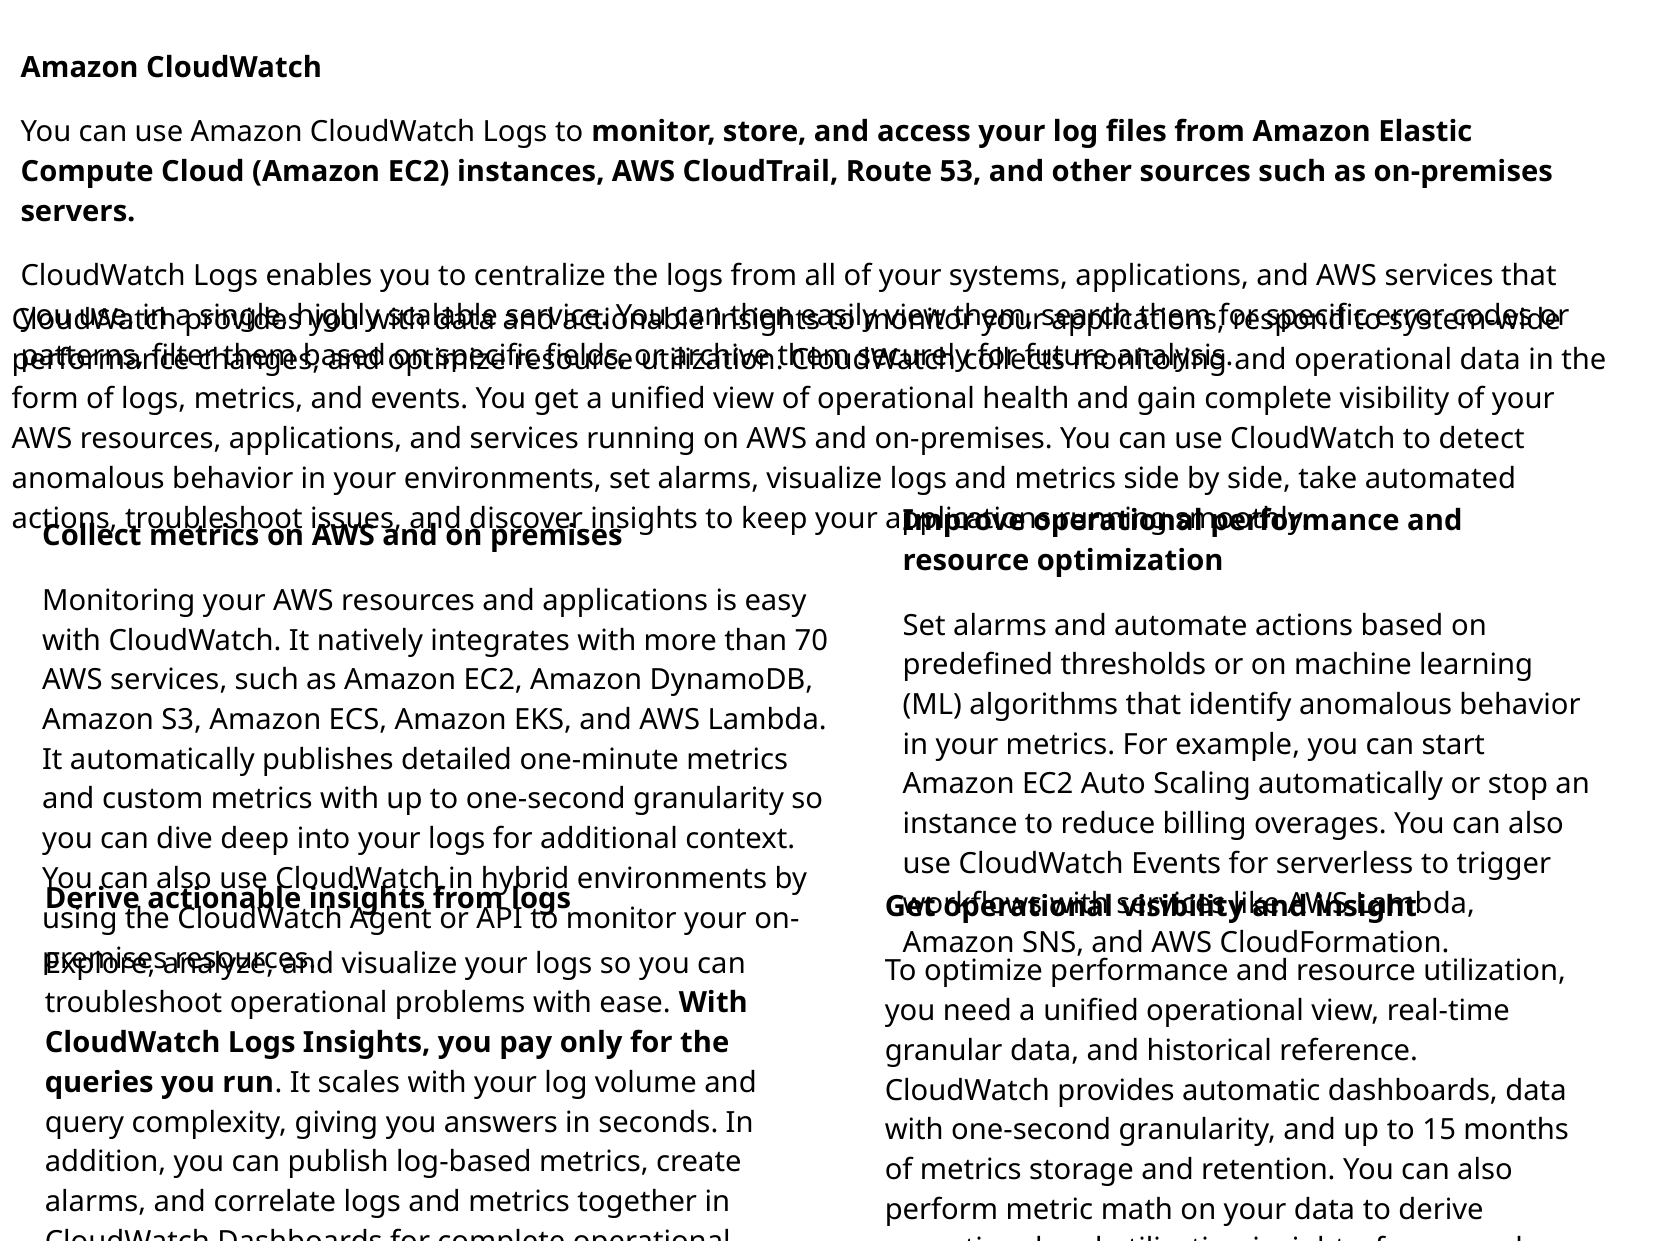

Amazon CloudWatch
You can use Amazon CloudWatch Logs to monitor, store, and access your log files from Amazon Elastic Compute Cloud (Amazon EC2) instances, AWS CloudTrail, Route 53, and other sources such as on-premises servers.
CloudWatch Logs enables you to centralize the logs from all of your systems, applications, and AWS services that you use, in a single, highly scalable service. You can then easily view them, search them for specific error codes or patterns, filter them based on specific fields, or archive them securely for future analysis.
CloudWatch provides you with data and actionable insights to monitor your applications, respond to system-wide performance changes, and optimize resource utilization. CloudWatch collects monitoring and operational data in the form of logs, metrics, and events. You get a unified view of operational health and gain complete visibility of your AWS resources, applications, and services running on AWS and on-premises. You can use CloudWatch to detect anomalous behavior in your environments, set alarms, visualize logs and metrics side by side, take automated actions, troubleshoot issues, and discover insights to keep your applications running smoothly.
Improve operational performance and resource optimization
Set alarms and automate actions based on predefined thresholds or on machine learning (ML) algorithms that identify anomalous behavior in your metrics. For example, you can start Amazon EC2 Auto Scaling automatically or stop an instance to reduce billing overages. You can also use CloudWatch Events for serverless to trigger workflows with services like AWS Lambda, Amazon SNS, and AWS CloudFormation.
Collect metrics on AWS and on premises
Monitoring your AWS resources and applications is easy with CloudWatch. It natively integrates with more than 70 AWS services, such as Amazon EC2, Amazon DynamoDB, Amazon S3, Amazon ECS, Amazon EKS, and AWS Lambda. It automatically publishes detailed one-minute metrics and custom metrics with up to one-second granularity so you can dive deep into your logs for additional context. You can also use CloudWatch in hybrid environments by using the CloudWatch Agent or API to monitor your on-premises resources.
Derive actionable insights from logs
Explore, analyze, and visualize your logs so you can troubleshoot operational problems with ease. With CloudWatch Logs Insights, you pay only for the queries you run. It scales with your log volume and query complexity, giving you answers in seconds. In addition, you can publish log-based metrics, create alarms, and correlate logs and metrics together in CloudWatch Dashboards for complete operational visibility.
Get operational visibility and insight
To optimize performance and resource utilization, you need a unified operational view, real-time granular data, and historical reference. CloudWatch provides automatic dashboards, data with one-second granularity, and up to 15 months of metrics storage and retention. You can also perform metric math on your data to derive operational and utilization insights; for example, you can aggregate usage across an entire fleet of EC2 instances.